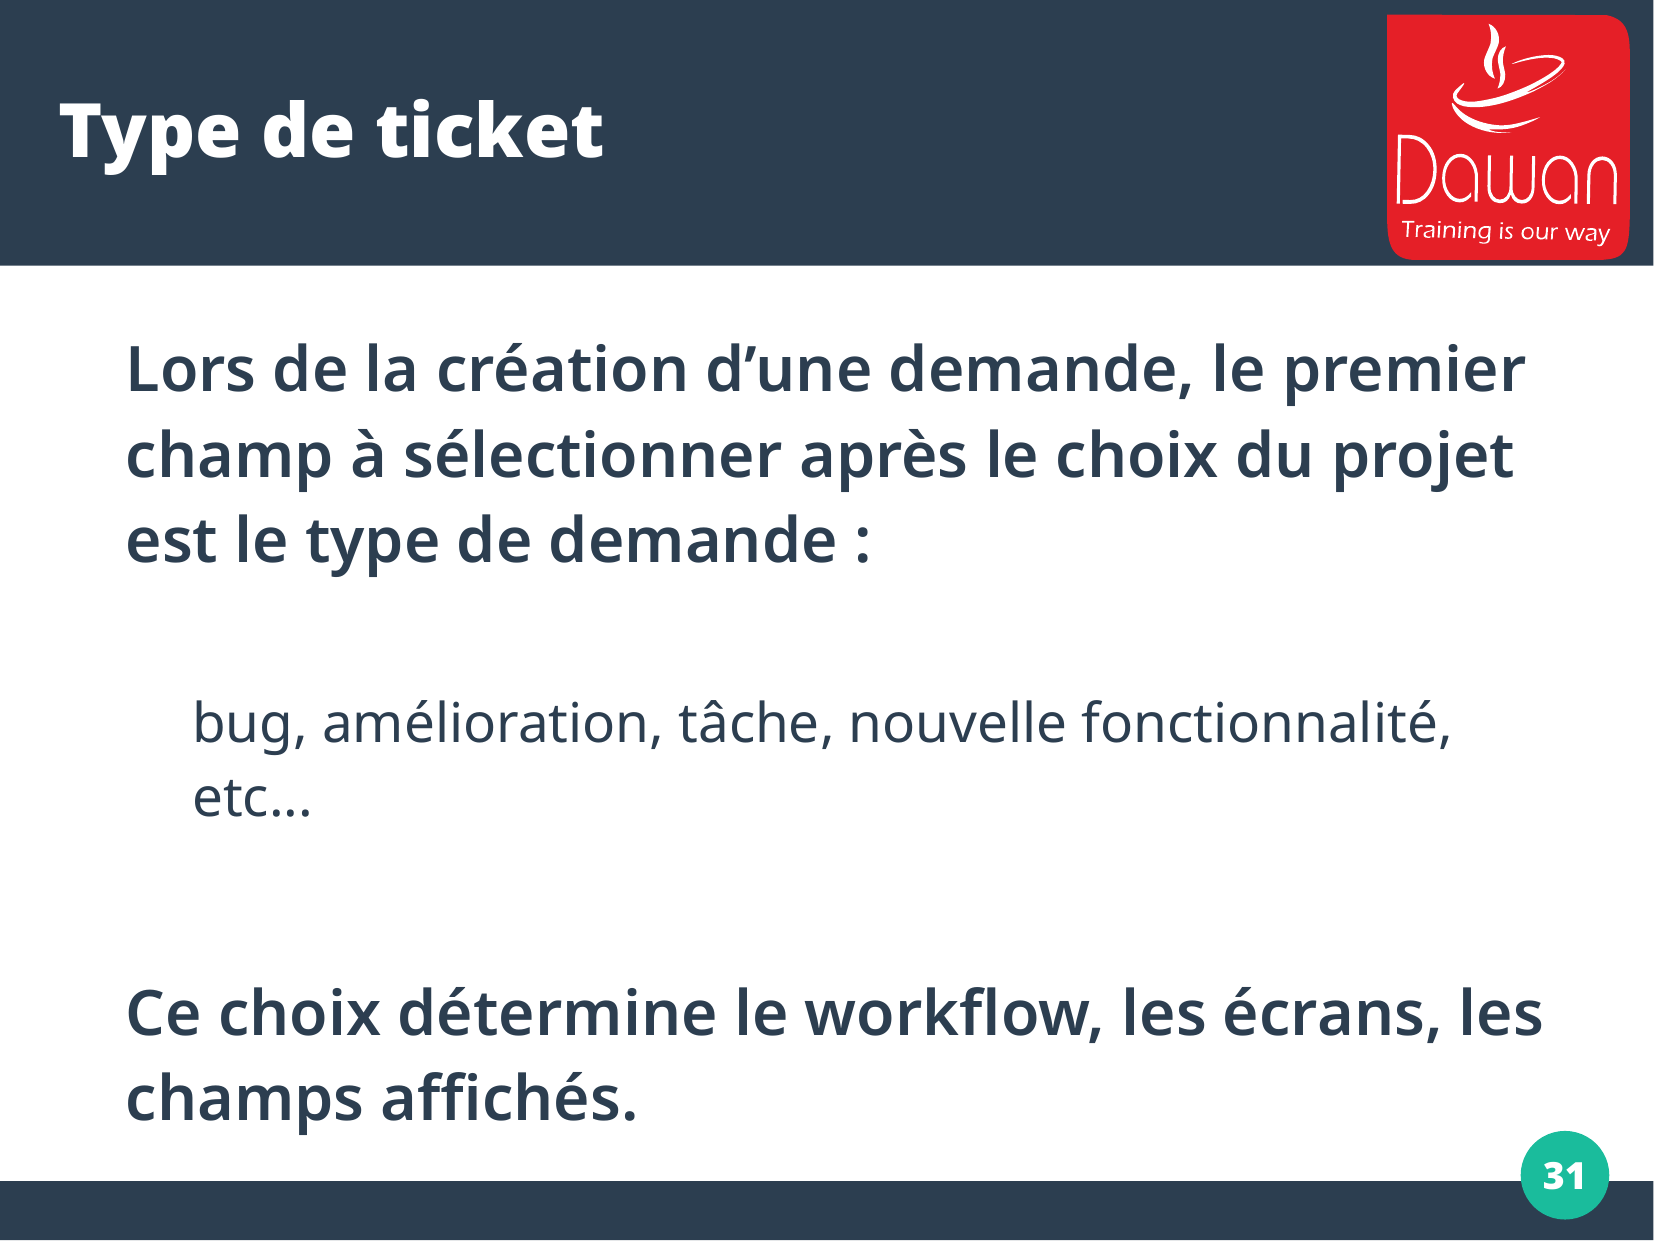

# Type de ticket
Lors de la création d’une demande, le premier champ à sélectionner après le choix du projet
est le type de demande :
bug, amélioration, tâche, nouvelle fonctionnalité,
etc...
Ce choix détermine le workflow, les écrans, les champs affichés.
31